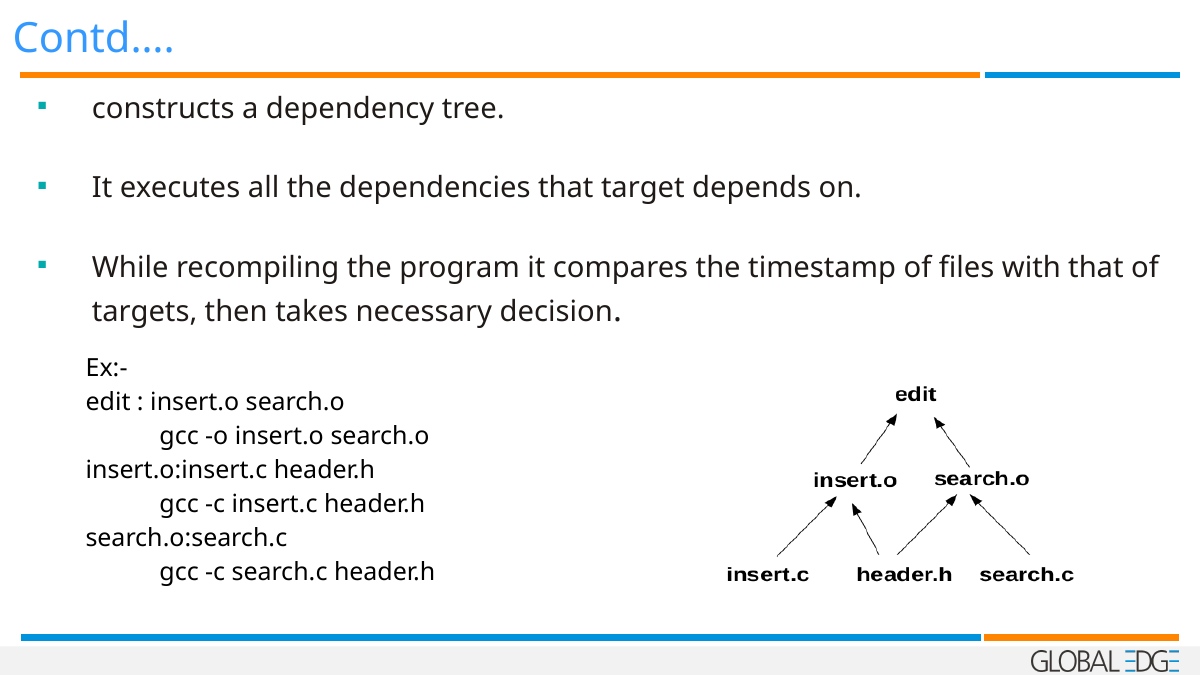

# Contd….
constructs a dependency tree.
It executes all the dependencies that target depends on.
While recompiling the program it compares the timestamp of files with that of targets, then takes necessary decision.
Ex:-
edit : insert.o search.o
	gcc -o insert.o search.o
insert.o:insert.c header.h
	gcc -c insert.c header.h
search.o:search.c
	gcc -c search.c header.h